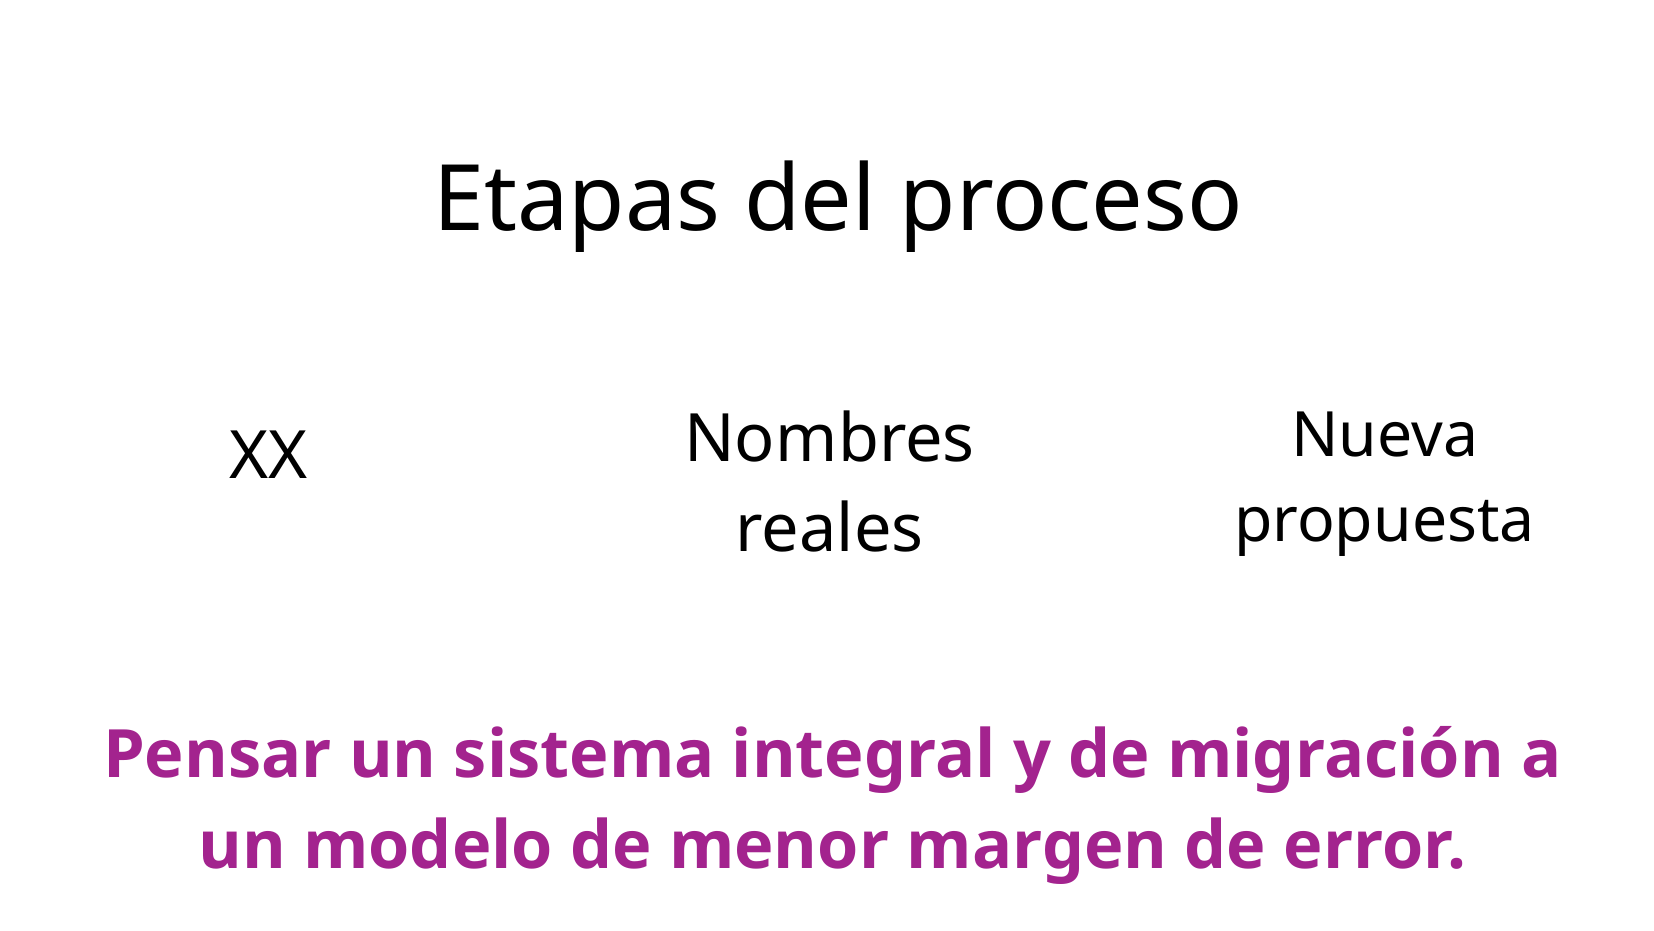

# Etapas del proceso
Nombres reales
Nueva propuesta
XX
Pensar un sistema integral y de migración a un modelo de menor margen de error.